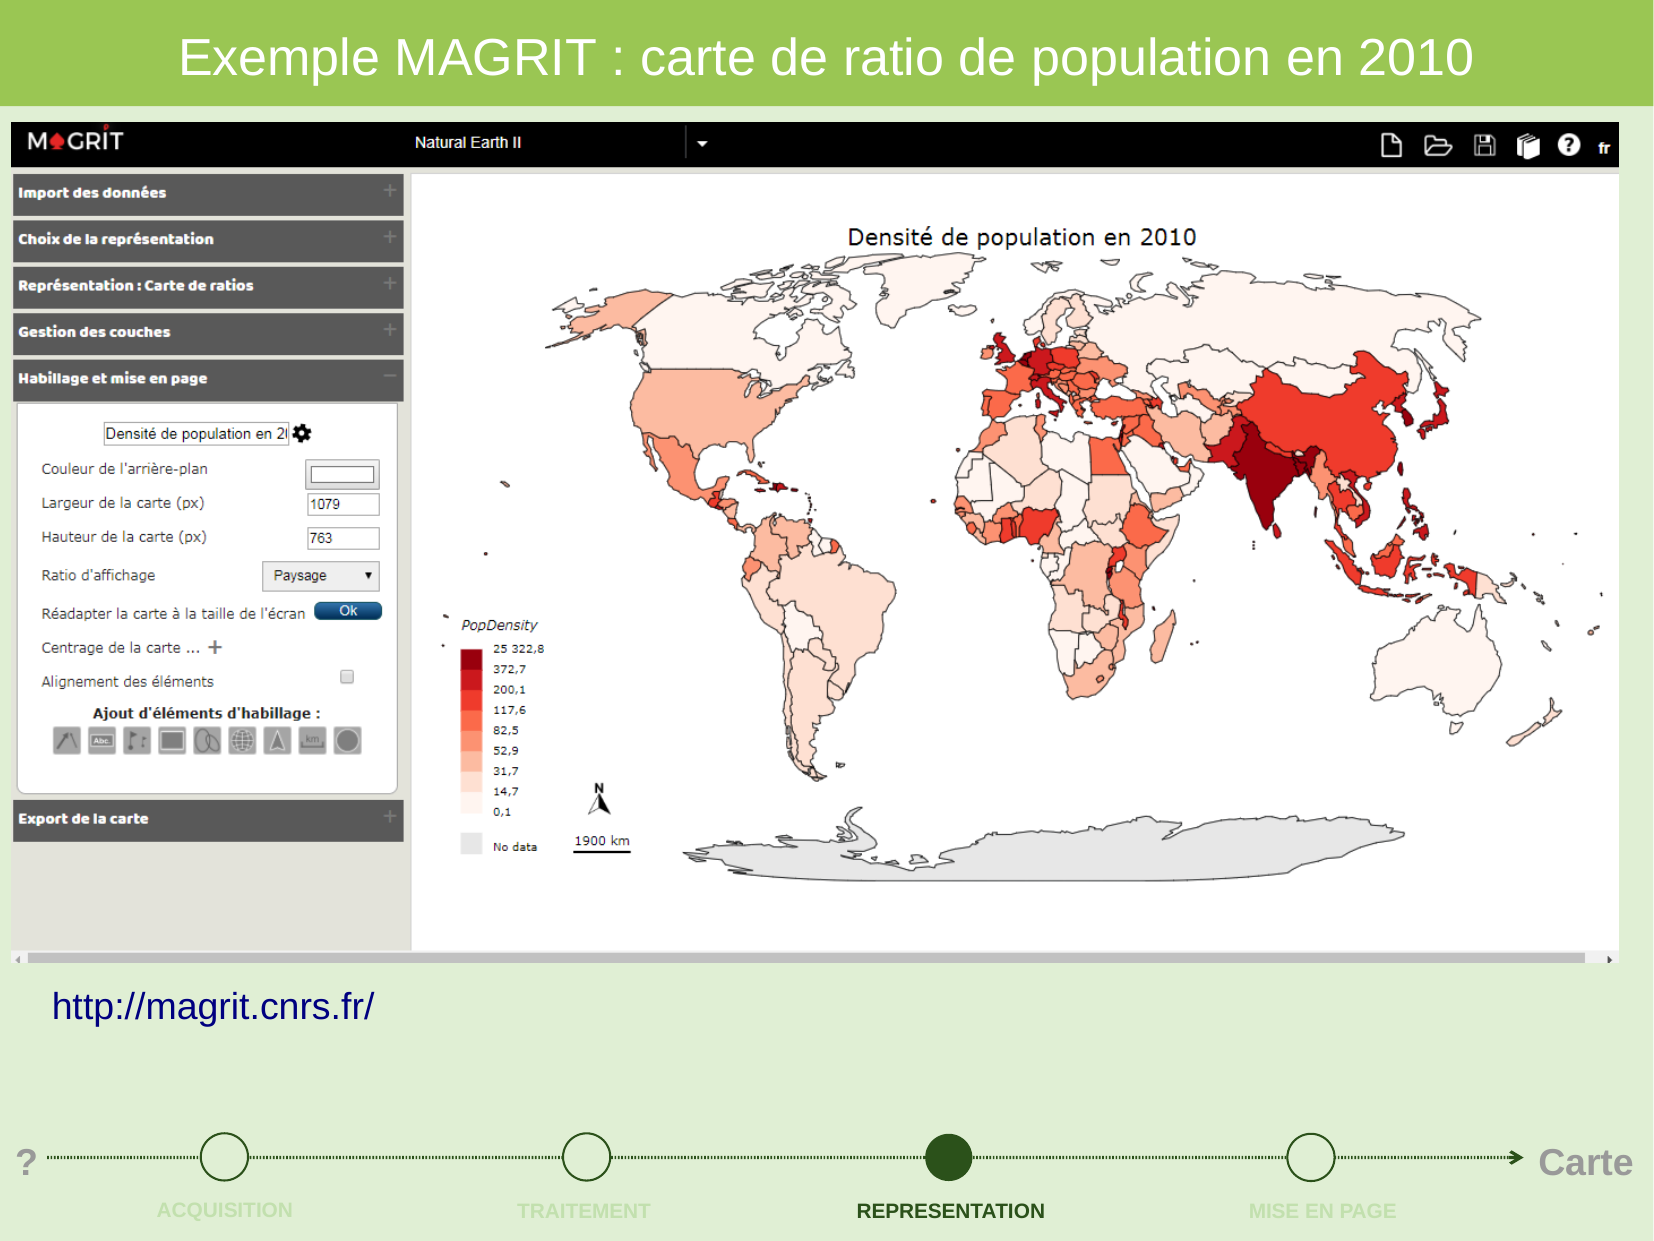

# Exemple MAGRIT : carte de ratio de population en 2010
http://magrit.cnrs.fr/
?
Carte
ACQUISITION
TRAITEMENT
REPRESENTATION
MISE EN PAGE